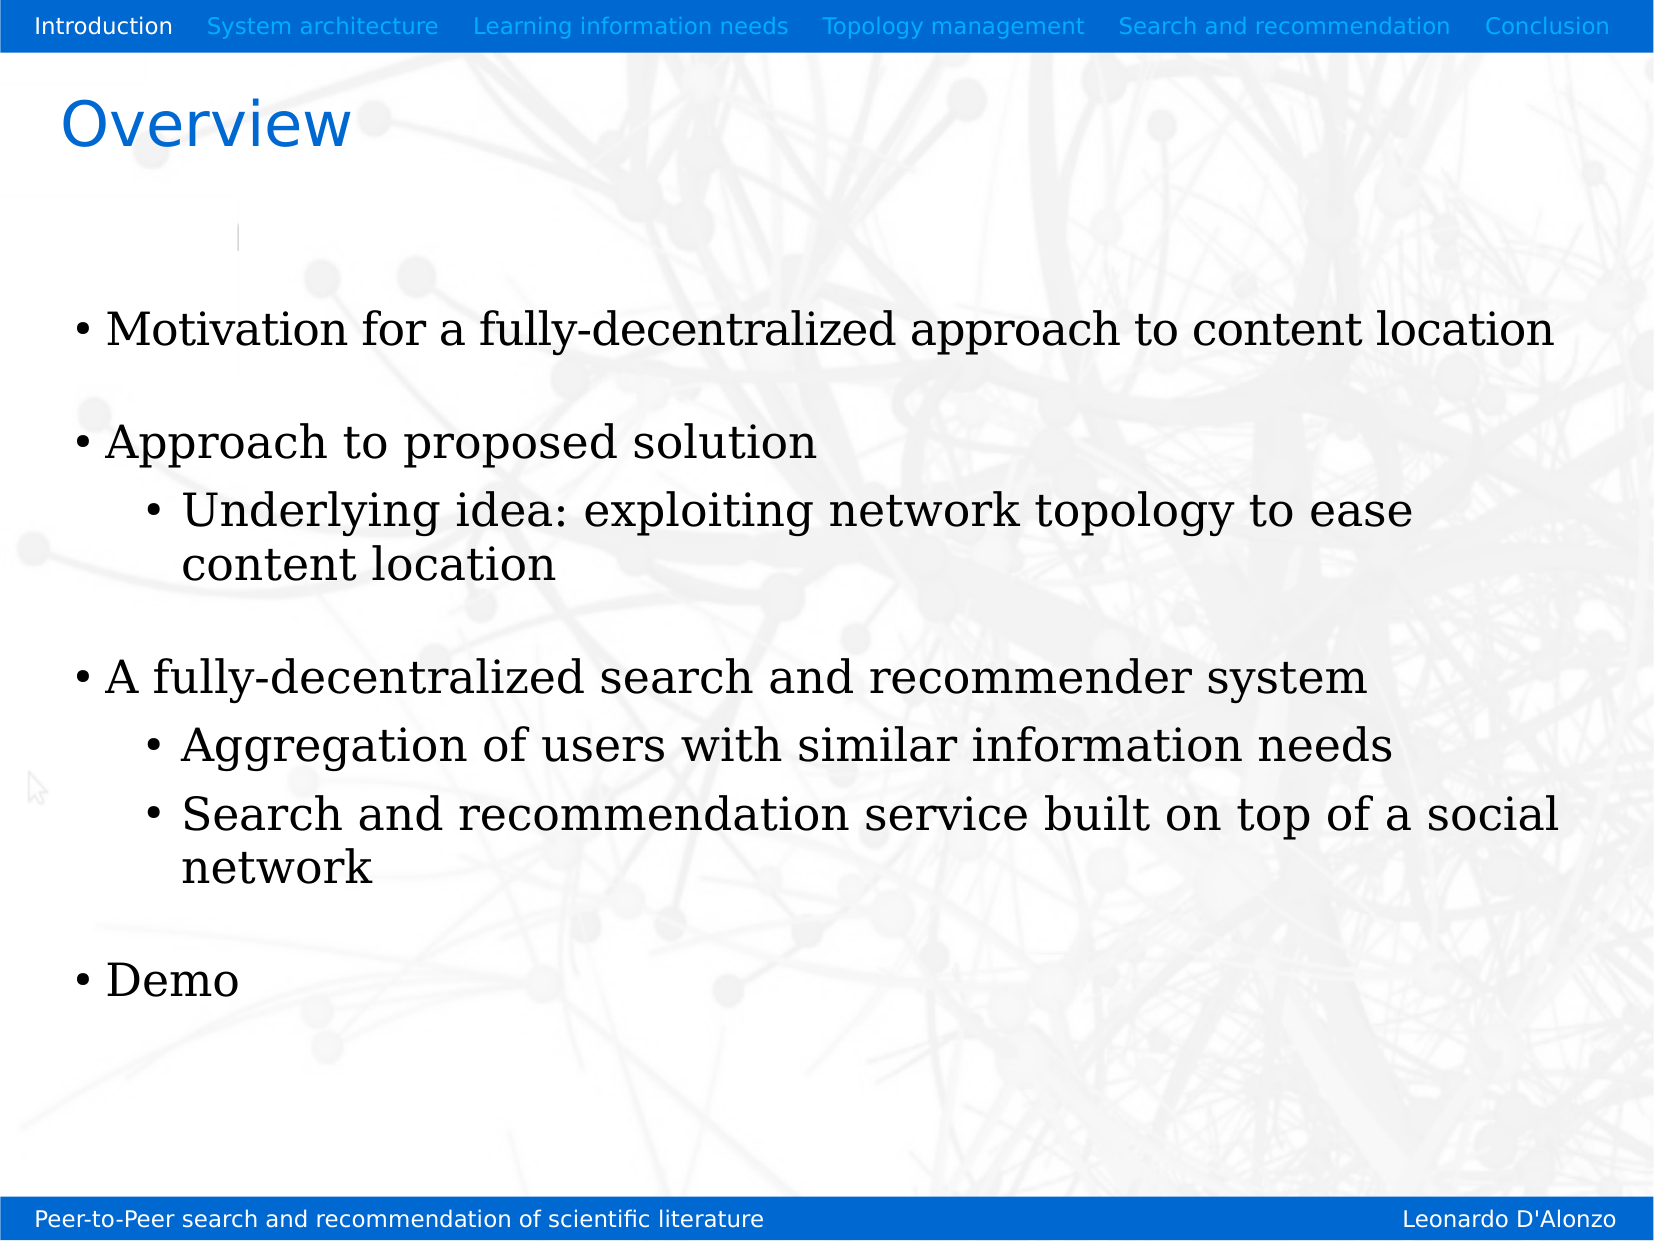

Introduction
System architecture
Learning information needs
Topology management
Search and recommendation
Conclusion
# Overview
 Motivation for a fully-decentralized approach to content location
 Approach to proposed solution
Underlying idea: exploiting network topology to ease content location
 A fully-decentralized search and recommender system
Aggregation of users with similar information needs
Search and recommendation service built on top of a social network
 Demo
Peer-to-Peer search and recommendation of scientific literature
Leonardo D'Alonzo